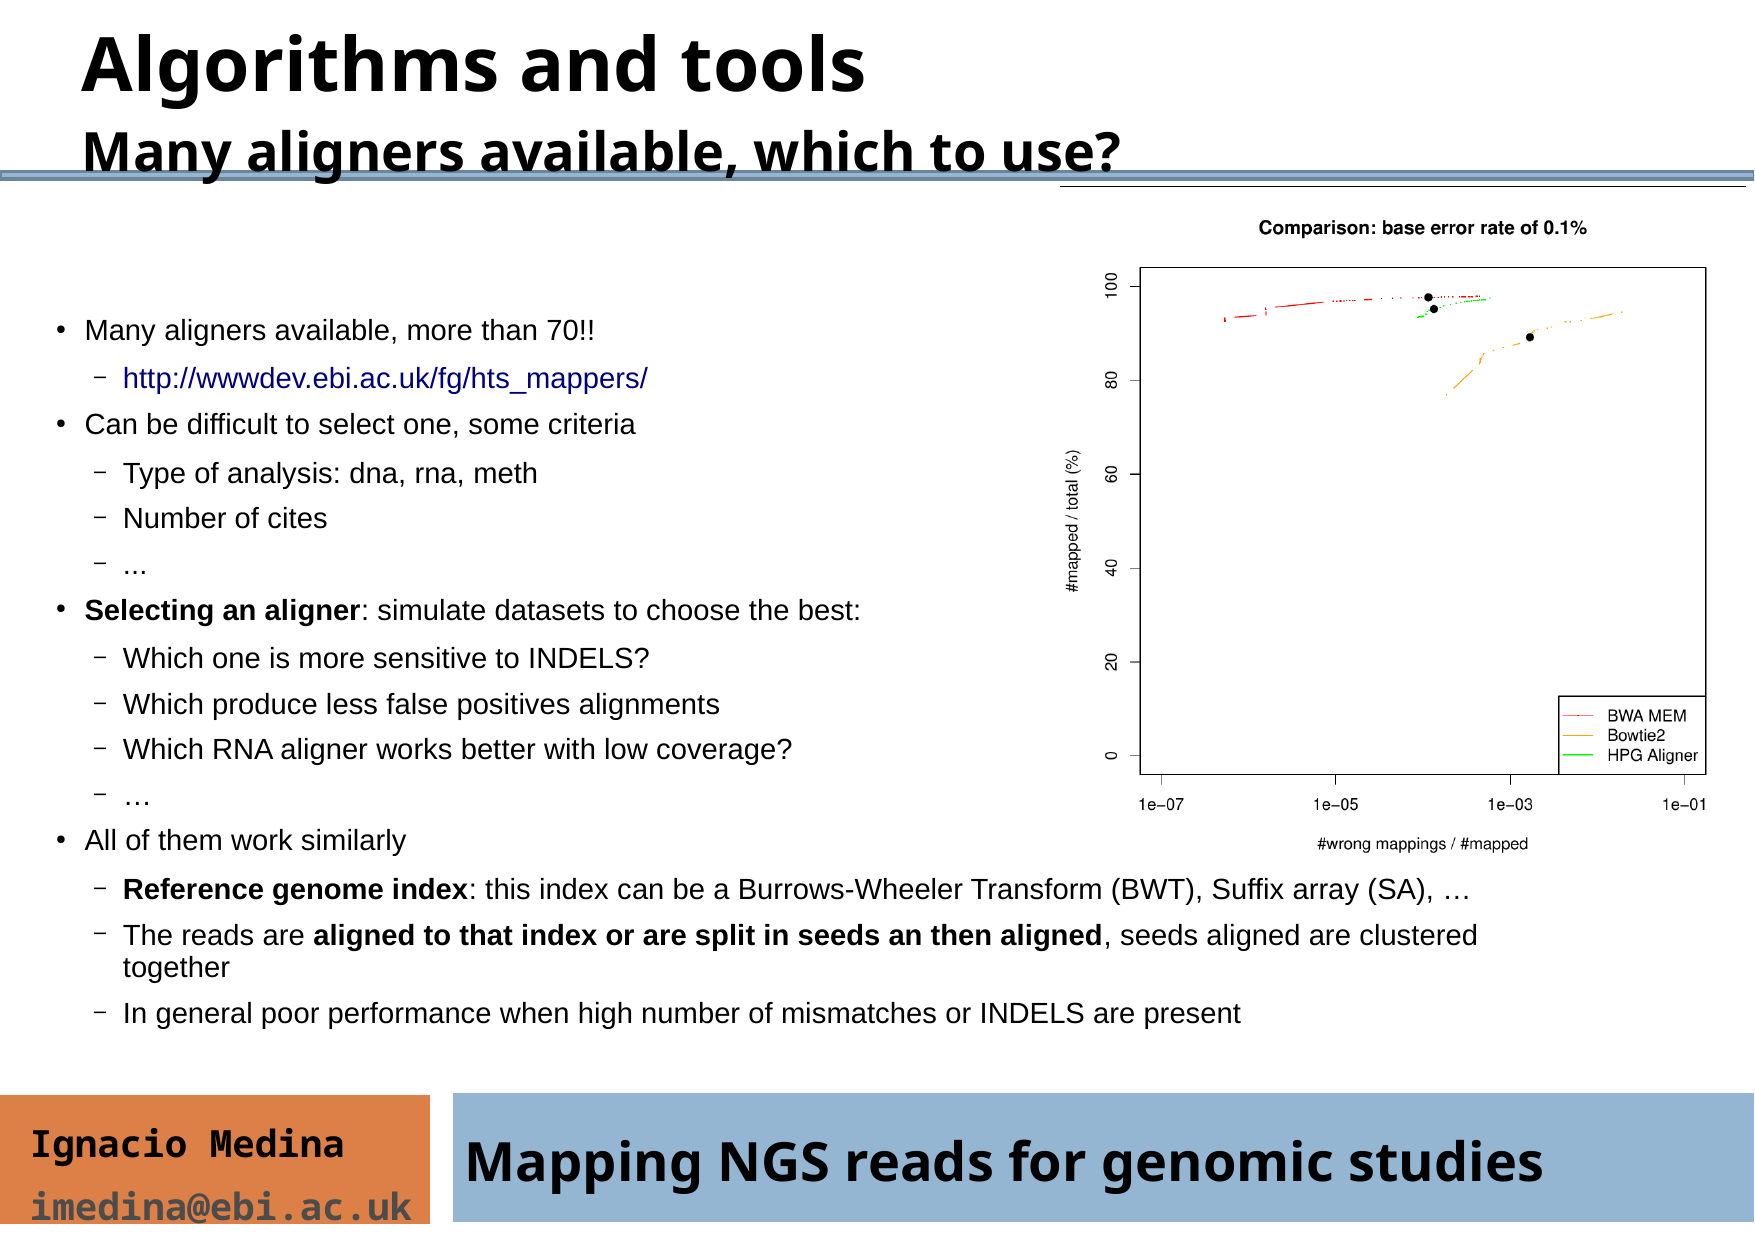

Algorithms and tools
Many aligners available, which to use?
# Many aligners available, more than 70!!
http://wwwdev.ebi.ac.uk/fg/hts_mappers/
Can be difficult to select one, some criteria
Type of analysis: dna, rna, meth
Number of cites
...
Selecting an aligner: simulate datasets to choose the best:
Which one is more sensitive to INDELS?
Which produce less false positives alignments
Which RNA aligner works better with low coverage?
…
All of them work similarly
Reference genome index: this index can be a Burrows-Wheeler Transform (BWT), Suffix array (SA), …
The reads are aligned to that index or are split in seeds an then aligned, seeds aligned are clustered together
In general poor performance when high number of mismatches or INDELS are present
Ignacio Medina
imedina@ebi.ac.uk
Mapping NGS reads for genomic studies